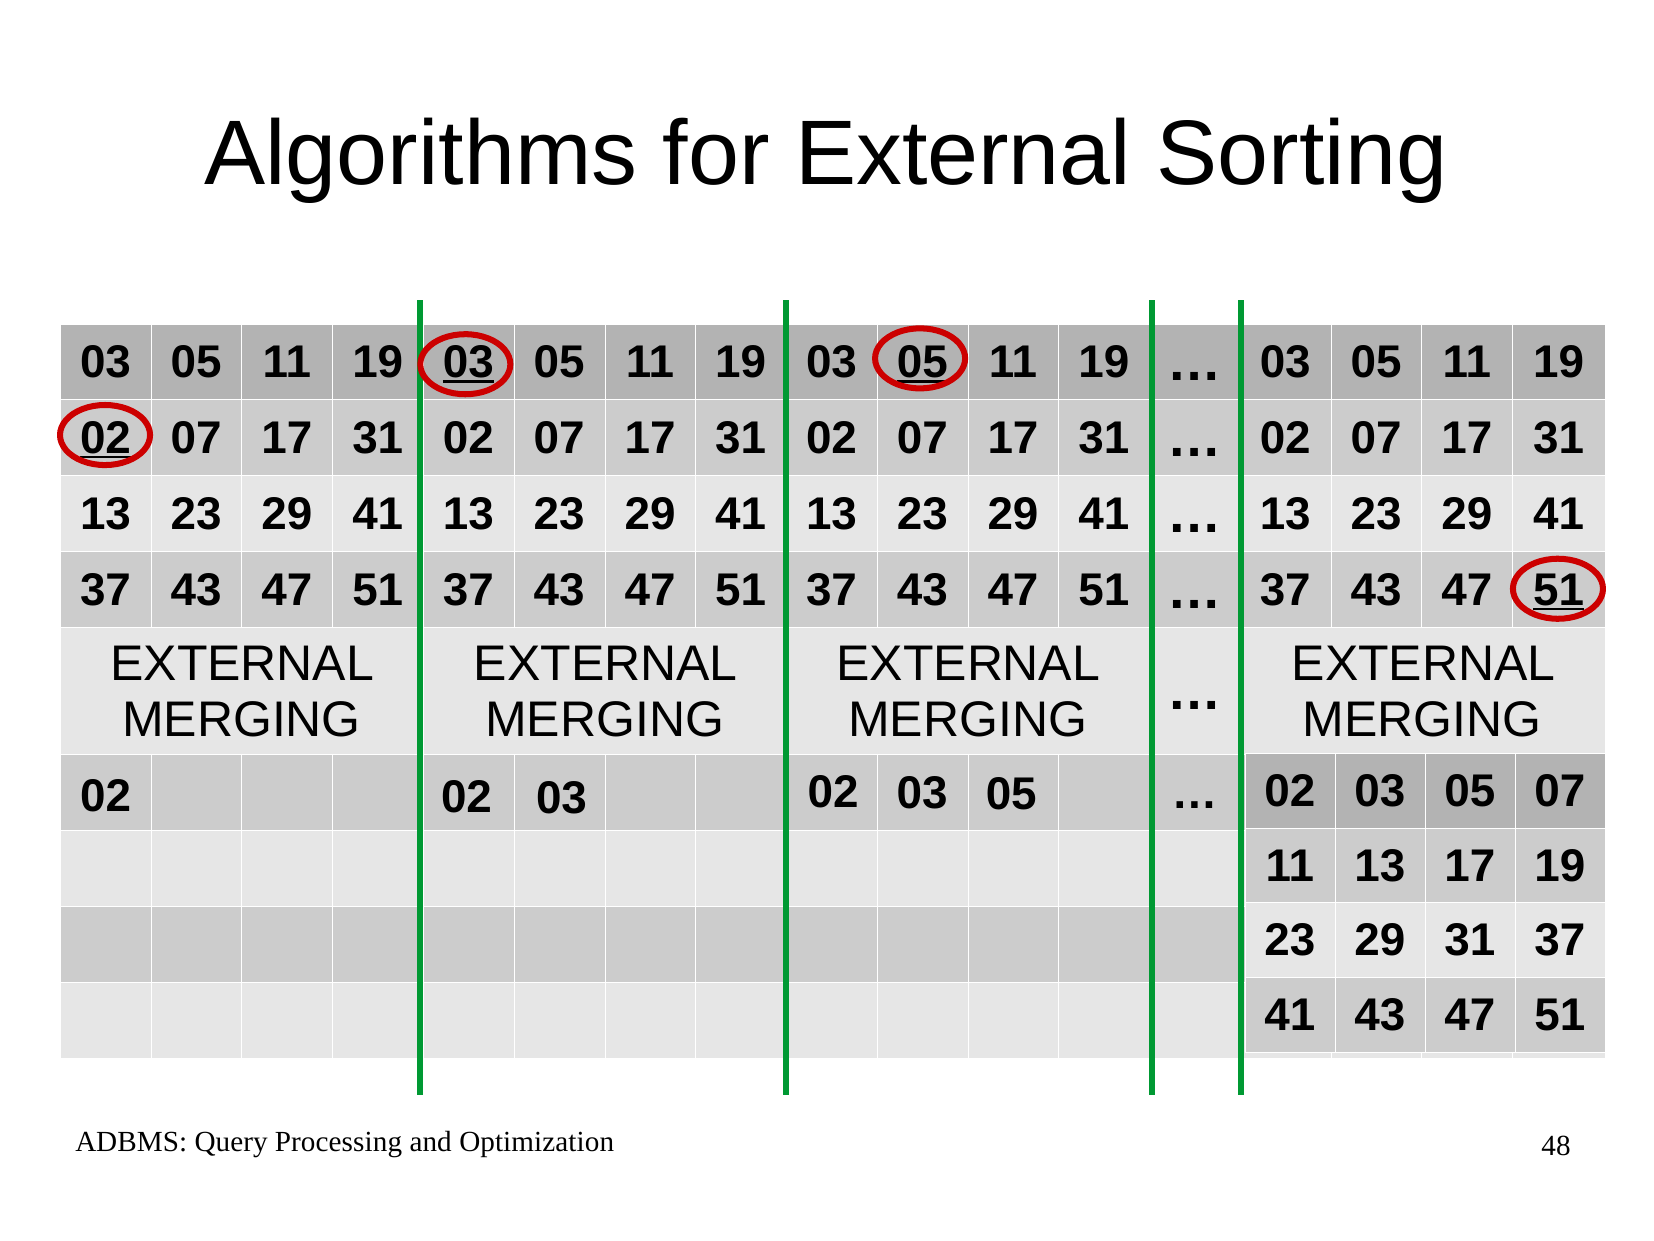

# Algorithms for External Sorting
| 03 | 05 | 11 | 19 | 03 | 05 | 11 | 19 | 03 | 05 | 11 | 19 | … | 03 | 05 | 11 | 19 |
| --- | --- | --- | --- | --- | --- | --- | --- | --- | --- | --- | --- | --- | --- | --- | --- | --- |
| 02 | 07 | 17 | 31 | 02 | 07 | 17 | 31 | 02 | 07 | 17 | 31 | … | 02 | 07 | 17 | 31 |
| 13 | 23 | 29 | 41 | 13 | 23 | 29 | 41 | 13 | 23 | 29 | 41 | … | 13 | 23 | 29 | 41 |
| 37 | 43 | 47 | 51 | 37 | 43 | 47 | 51 | 37 | 43 | 47 | 51 | … | 37 | 43 | 47 | 51 |
| EXTERNAL MERGING | | | | EXTERNAL MERGING | | | | EXTERNAL MERGING | | | | … | EXTERNAL MERGING | | | |
| | | | | | | | | | | | | … | | | | |
| | | | | | | | | | | | | | | | | |
| | | | | | | | | | | | | | | | | |
| | | | | | | | | | | | | | | | | |
| 02 | 03 | 05 | 07 |
| --- | --- | --- | --- |
| 11 | 13 | 17 | 19 |
| 23 | 29 | 31 | 37 |
| 41 | 43 | 47 | 51 |
02
03
05
02
02
03